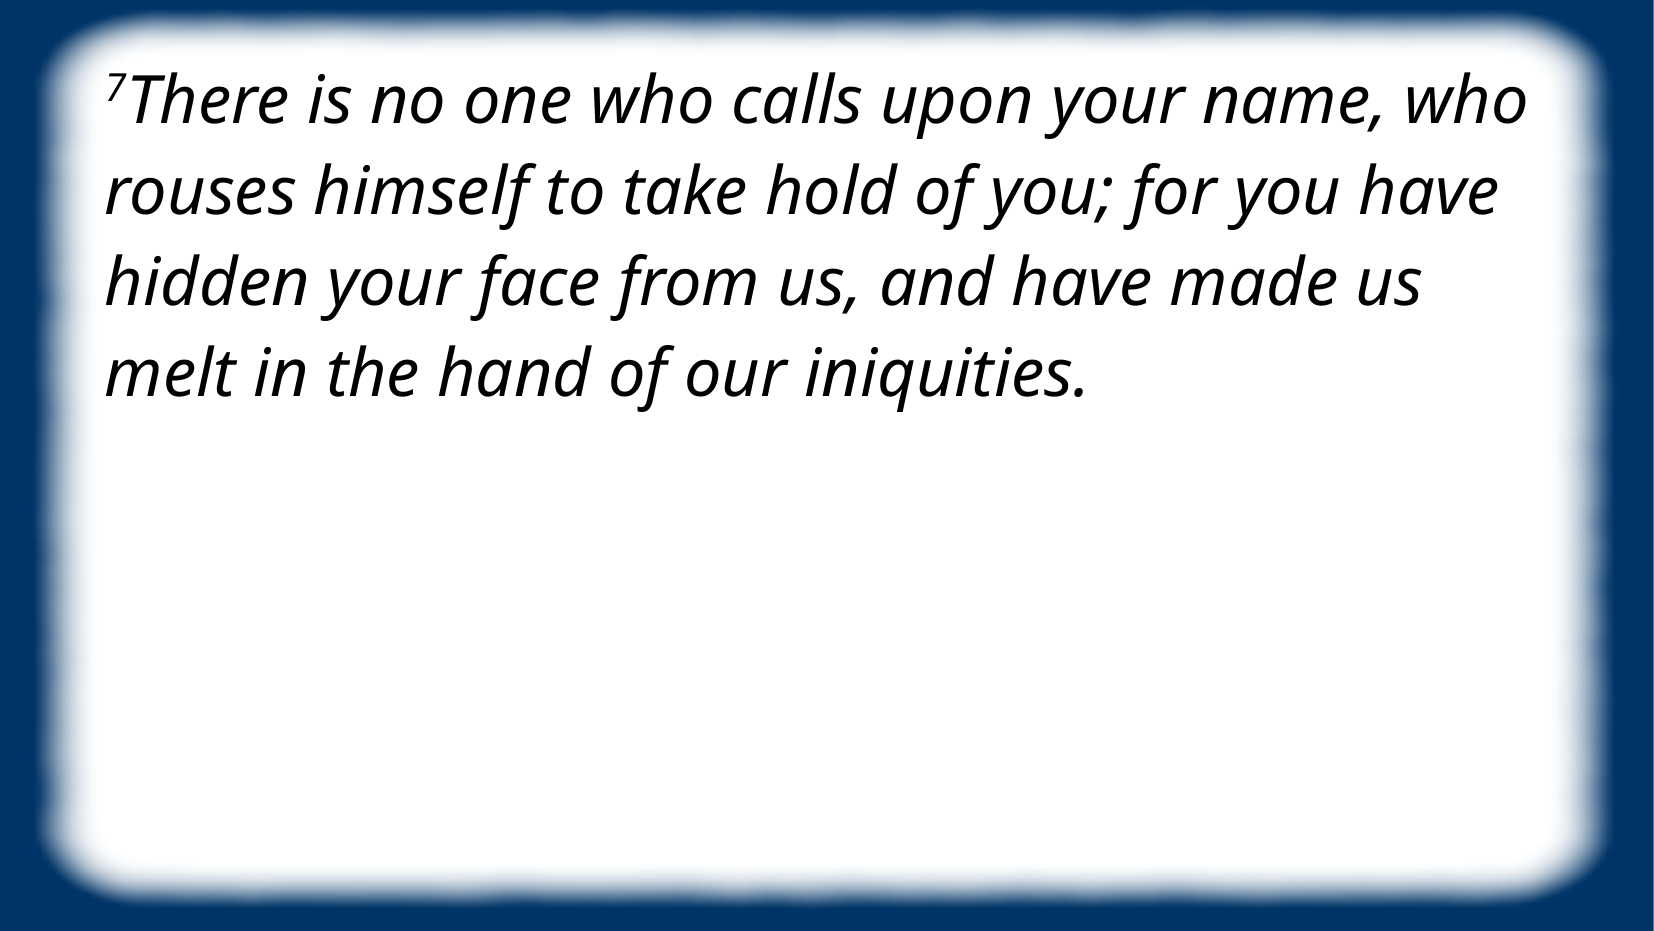

7There is no one who calls upon your name, who rouses himself to take hold of you; for you have hidden your face from us, and have made us melt in the hand of our iniquities.